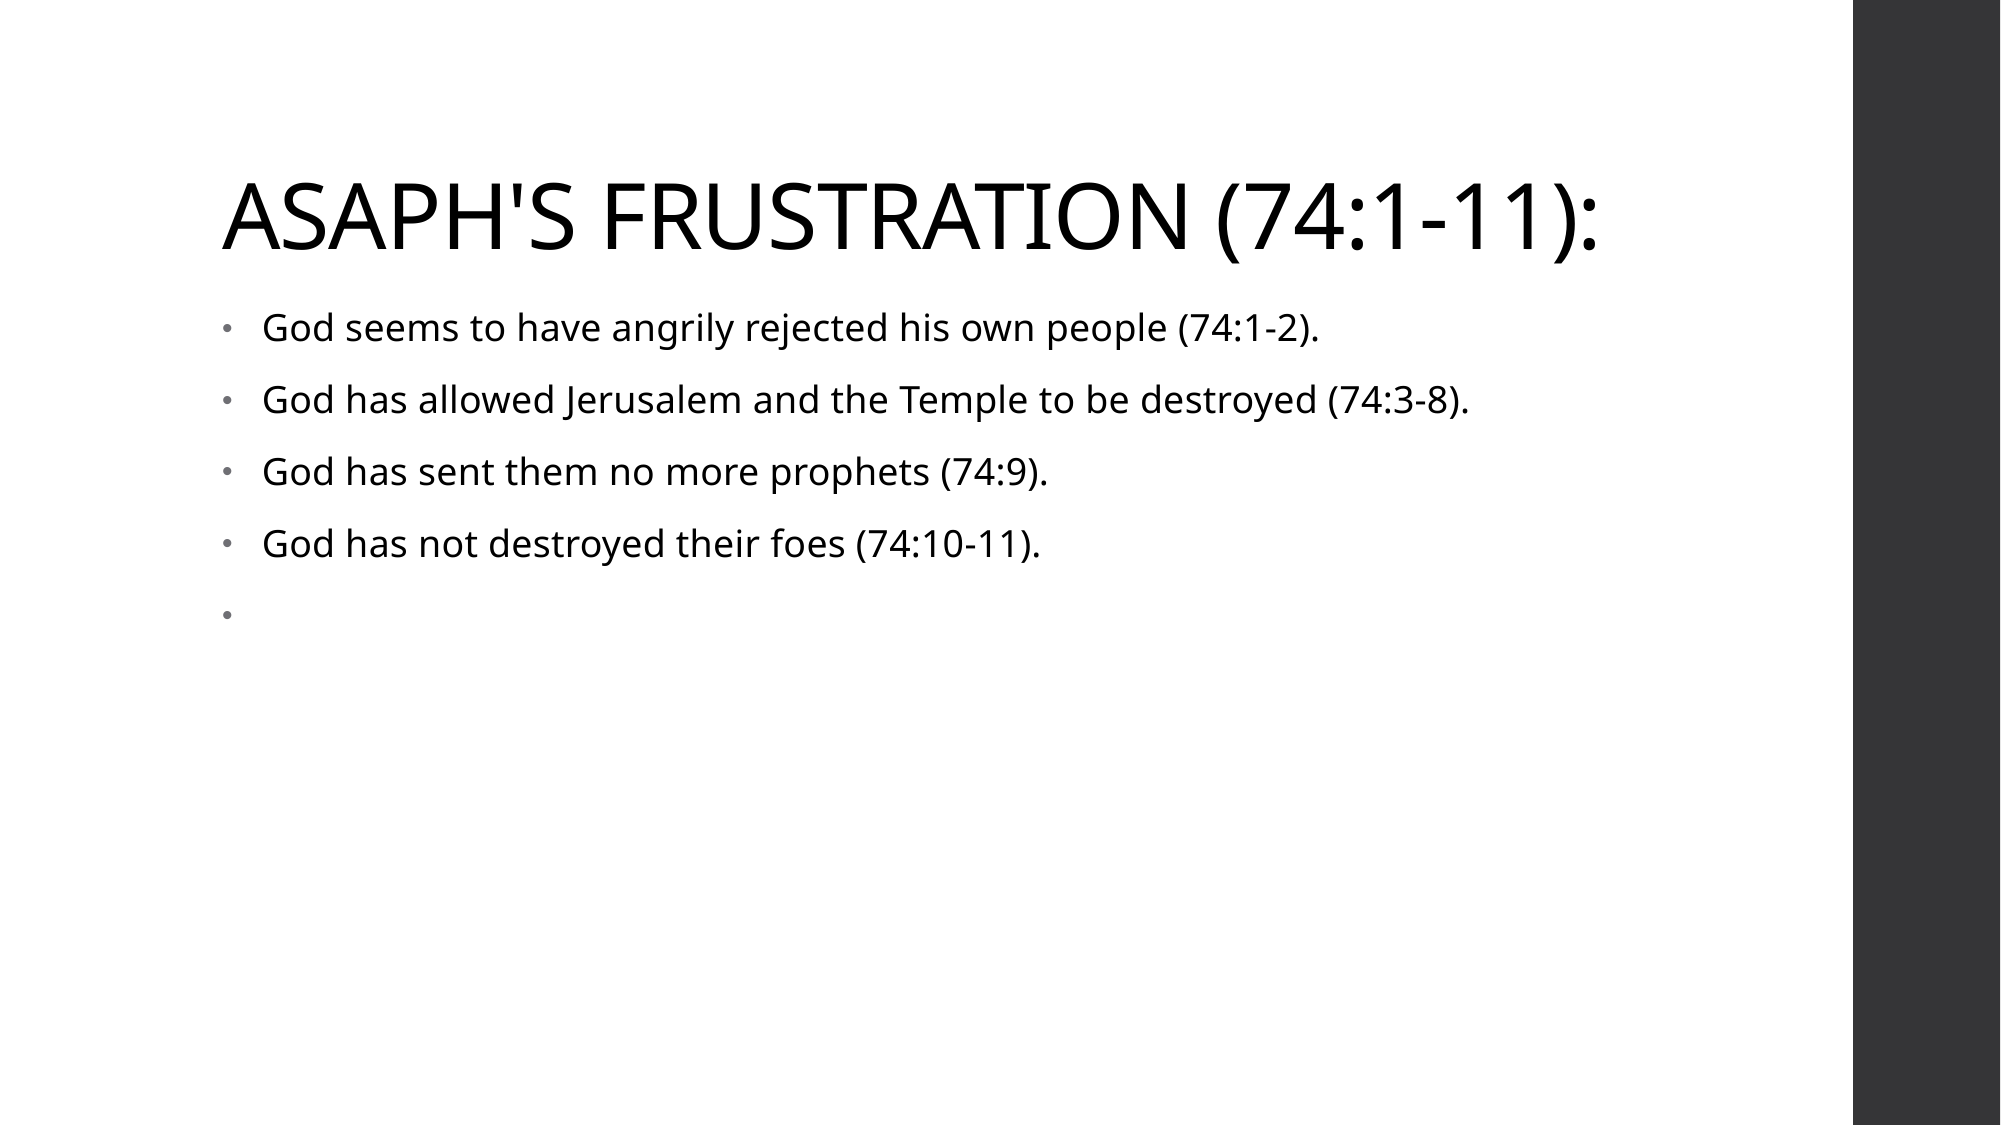

# ASAPH'S FRUSTRATION (74:1-11):
 God seems to have angrily rejected his own people (74:1-2).
 God has allowed Jerusalem and the Temple to be destroyed (74:3-8).
 God has sent them no more prophets (74:9).
 God has not destroyed their foes (74:10-11).